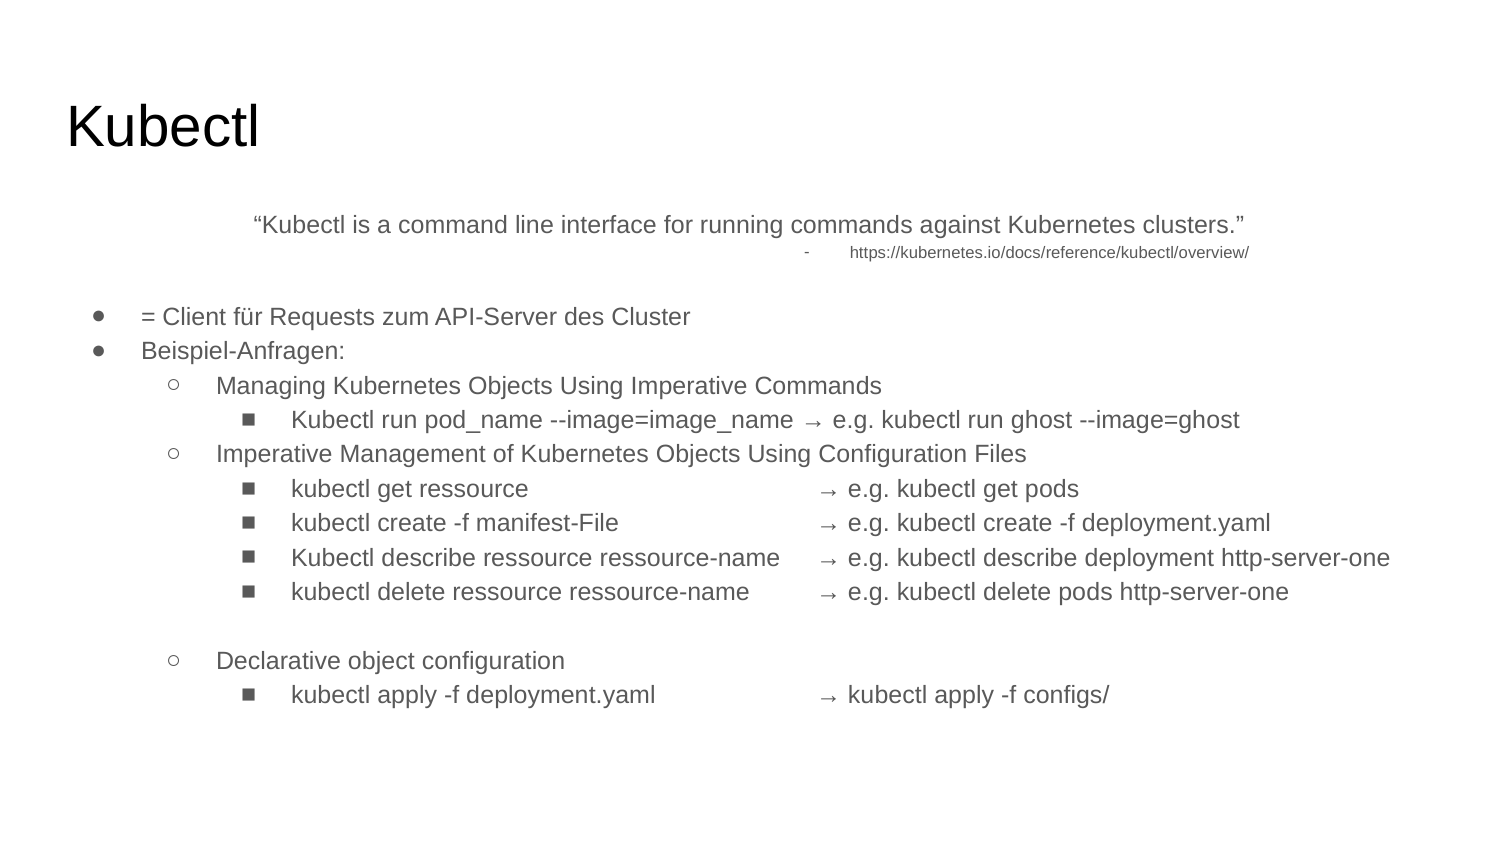

# Kubectl
“Kubectl is a command line interface for running commands against Kubernetes clusters.”
https://kubernetes.io/docs/reference/kubectl/overview/
= Client für Requests zum API-Server des Cluster
Beispiel-Anfragen:
Managing Kubernetes Objects Using Imperative Commands
Kubectl run pod_name --image=image_name → e.g. kubectl run ghost --image=ghost
Imperative Management of Kubernetes Objects Using Configuration Files
kubectl get ressource				→ e.g. kubectl get pods
kubectl create -f manifest-File			→ e.g. kubectl create -f deployment.yaml
Kubectl describe ressource ressource-name	→ e.g. kubectl describe deployment http-server-one
kubectl delete ressource ressource-name	→ e.g. kubectl delete pods http-server-one
Declarative object configuration
kubectl apply -f deployment.yaml			→ kubectl apply -f configs/